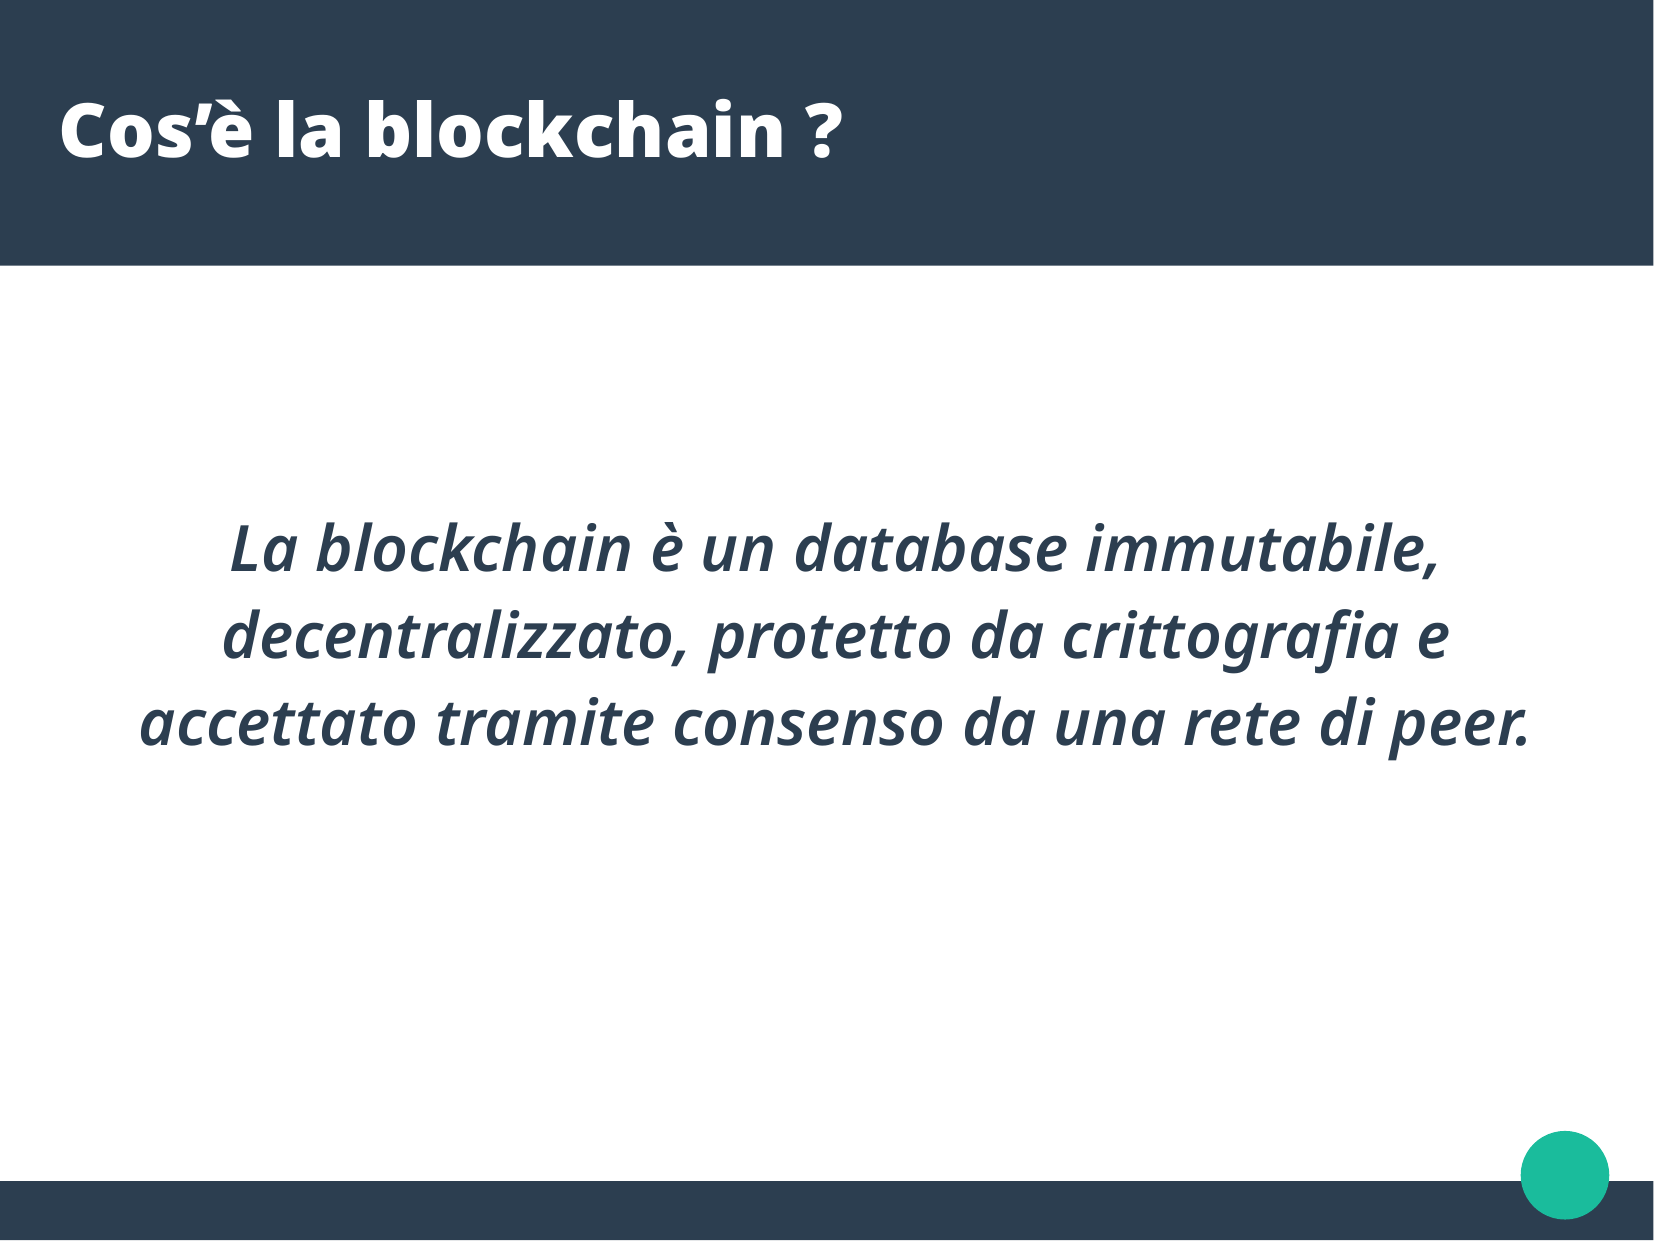

# Cos’è la blockchain ?
La blockchain è un database immutabile, decentralizzato, protetto da crittografia e accettato tramite consenso da una rete di peer.